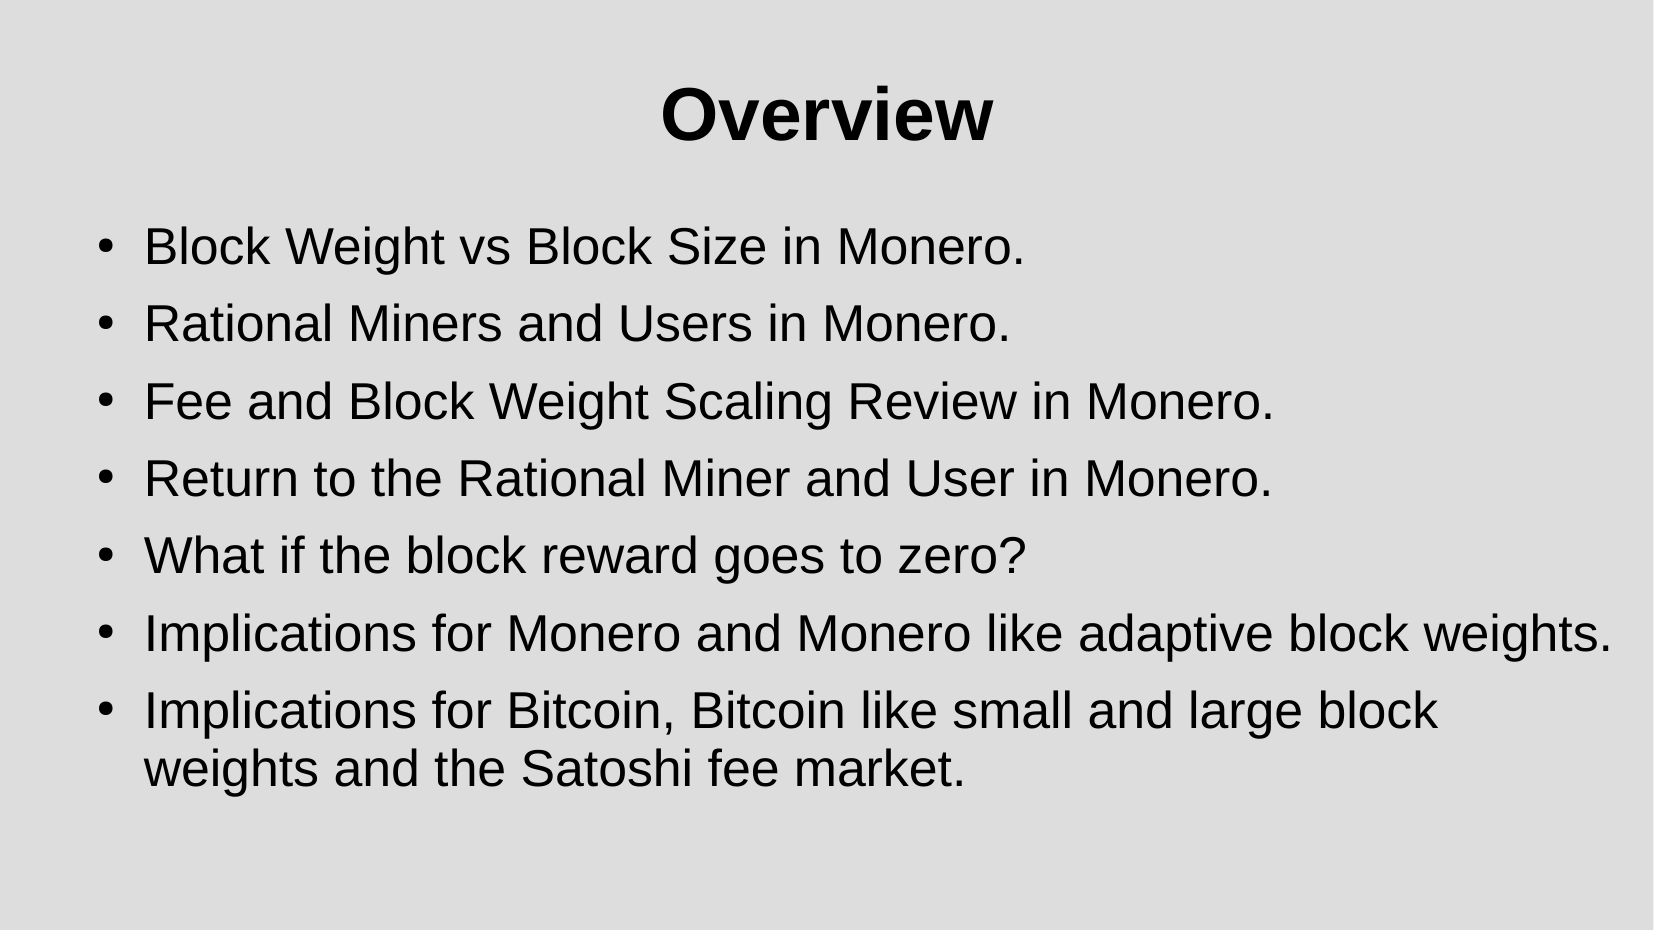

# Overview
Block Weight vs Block Size in Monero.
Rational Miners and Users in Monero.
Fee and Block Weight Scaling Review in Monero.
Return to the Rational Miner and User in Monero.
What if the block reward goes to zero?
Implications for Monero and Monero like adaptive block weights.
Implications for Bitcoin, Bitcoin like small and large block weights and the Satoshi fee market.